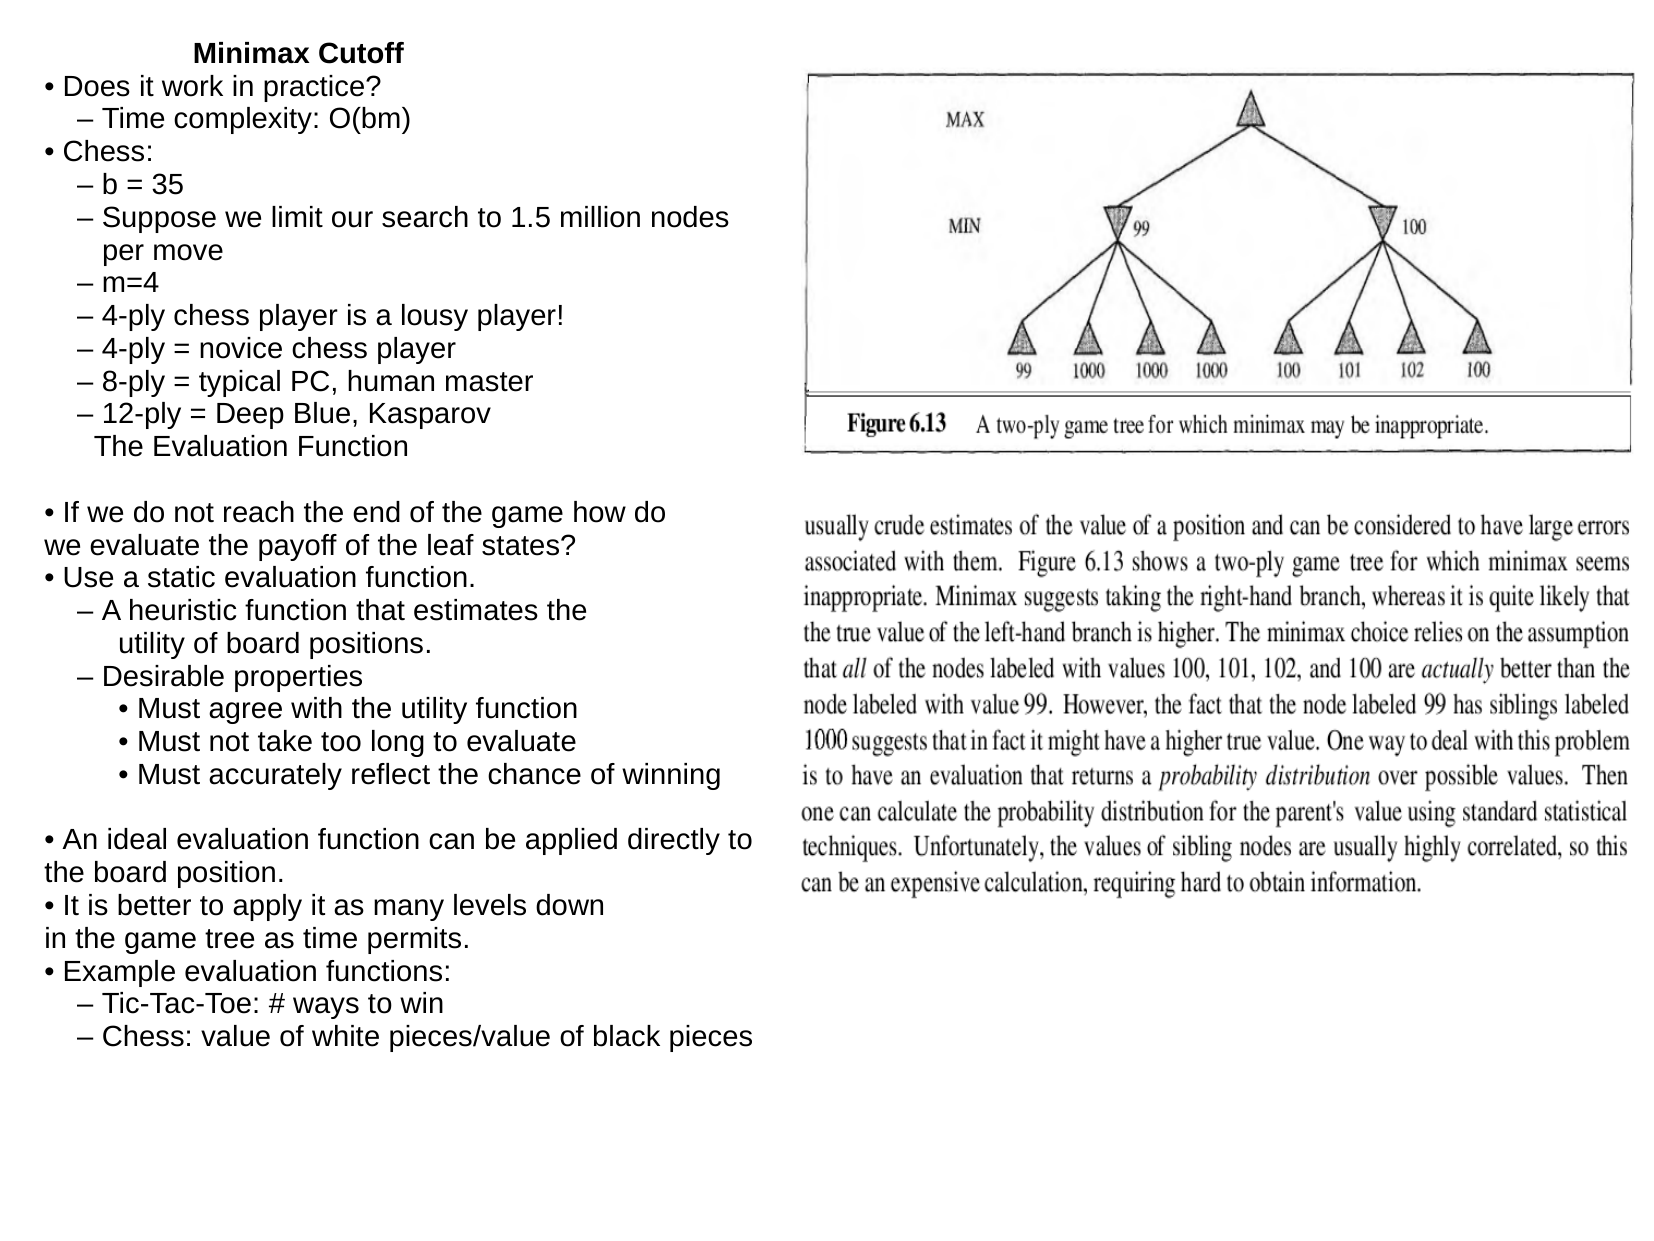

Minimax Cutoff
• Does it work in practice?
 – Time complexity: O(bm)
• Chess:
 – b = 35
 – Suppose we limit our search to 1.5 million nodes
 per move
 – m=4
 – 4-ply chess player is a lousy player!
 – 4-ply = novice chess player
 – 8-ply = typical PC, human master
 – 12-ply = Deep Blue, Kasparov
 The Evaluation Function
• If we do not reach the end of the game how do
we evaluate the payoff of the leaf states?
• Use a static evaluation function.
 – A heuristic function that estimates the
	utility of board positions.
 – Desirable properties
 • Must agree with the utility function
 • Must not take too long to evaluate
 • Must accurately reflect the chance of winning
• An ideal evaluation function can be applied directly to
the board position.
• It is better to apply it as many levels down
in the game tree as time permits.
• Example evaluation functions:
 – Tic-Tac-Toe: # ways to win
 – Chess: value of white pieces/value of black pieces